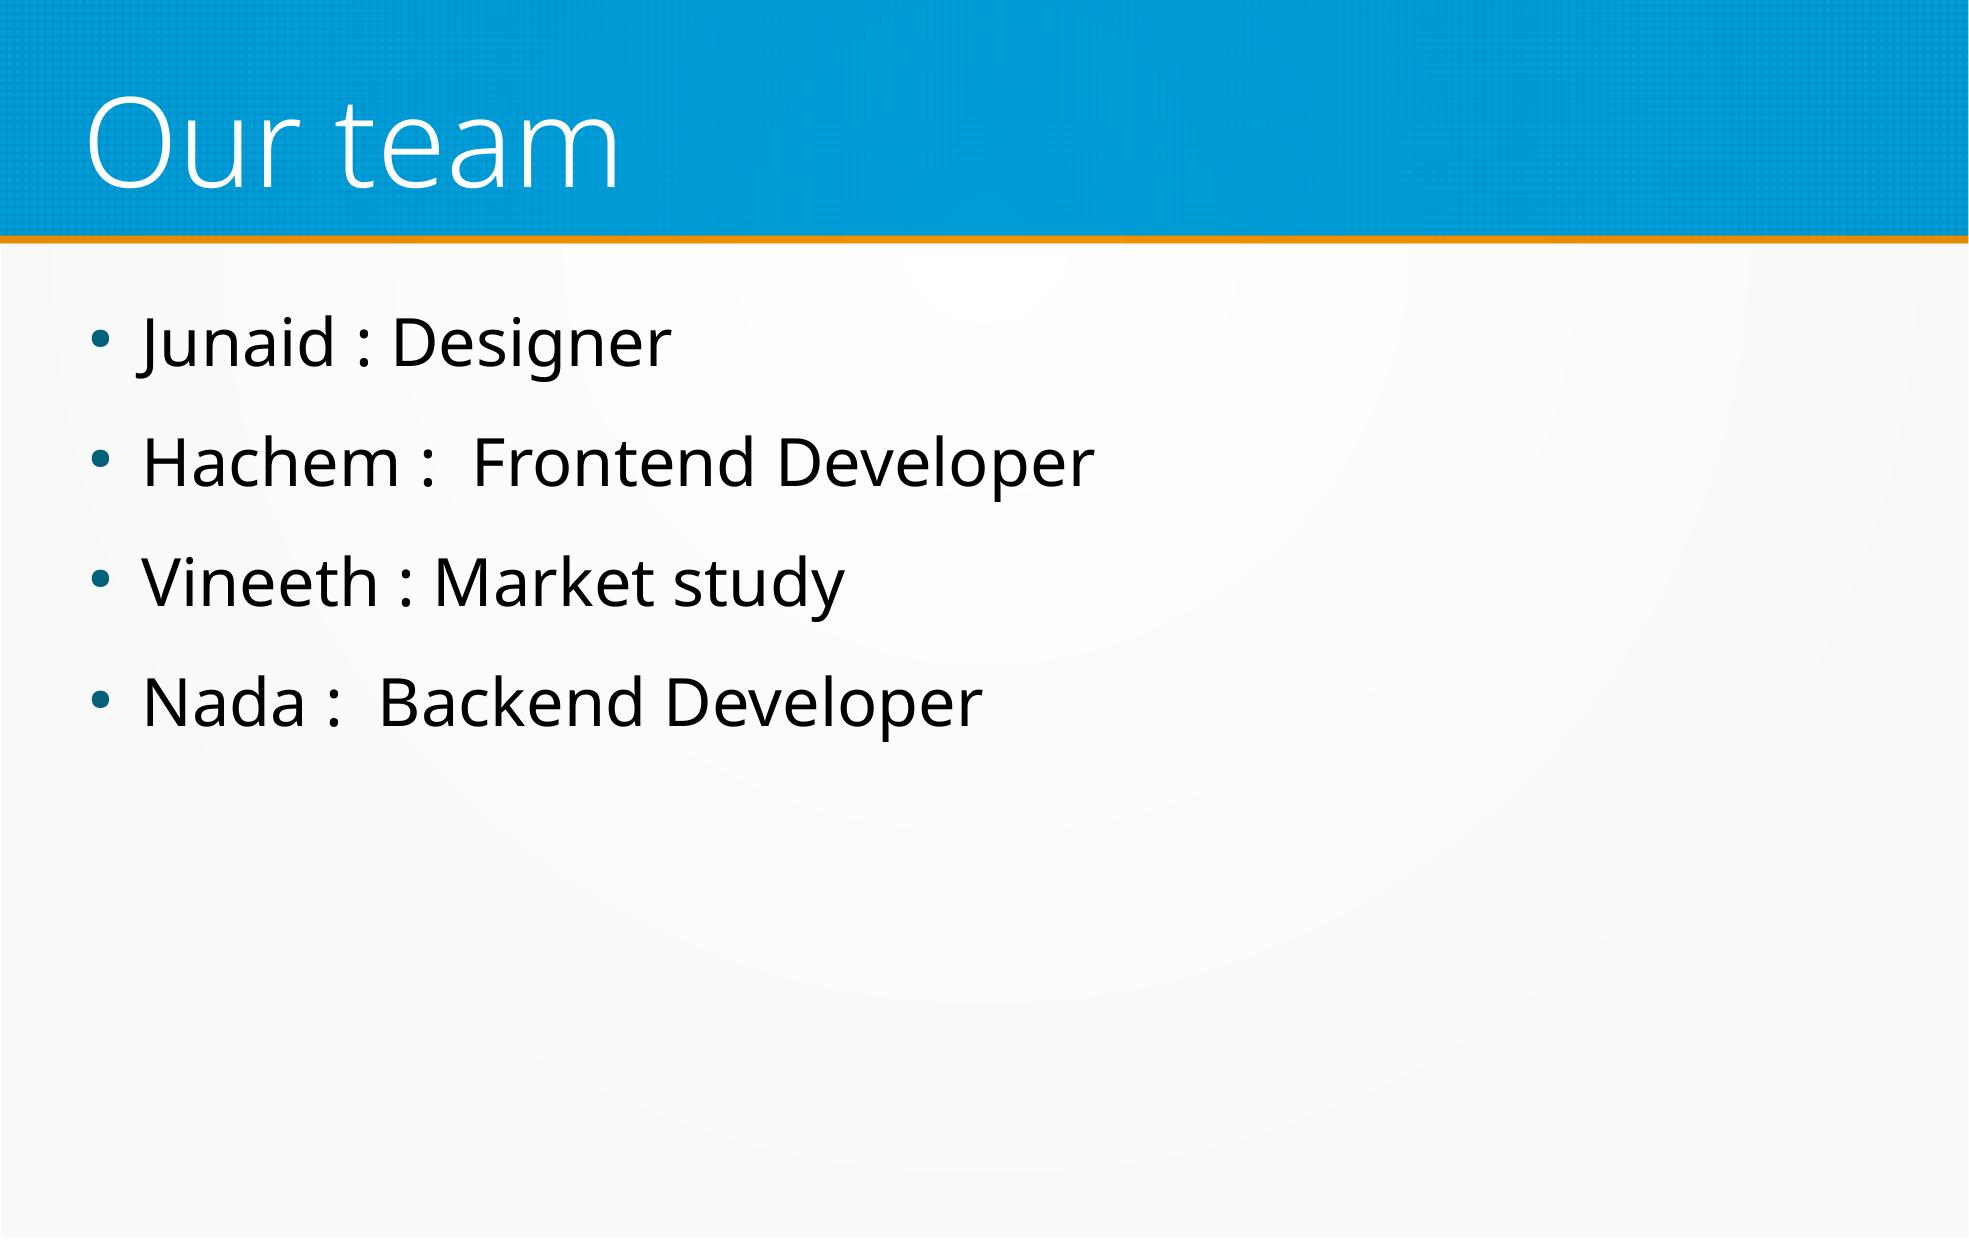

# Our team
Junaid : Designer
Hachem : Frontend Developer
Vineeth : Market study
Nada : Backend Developer